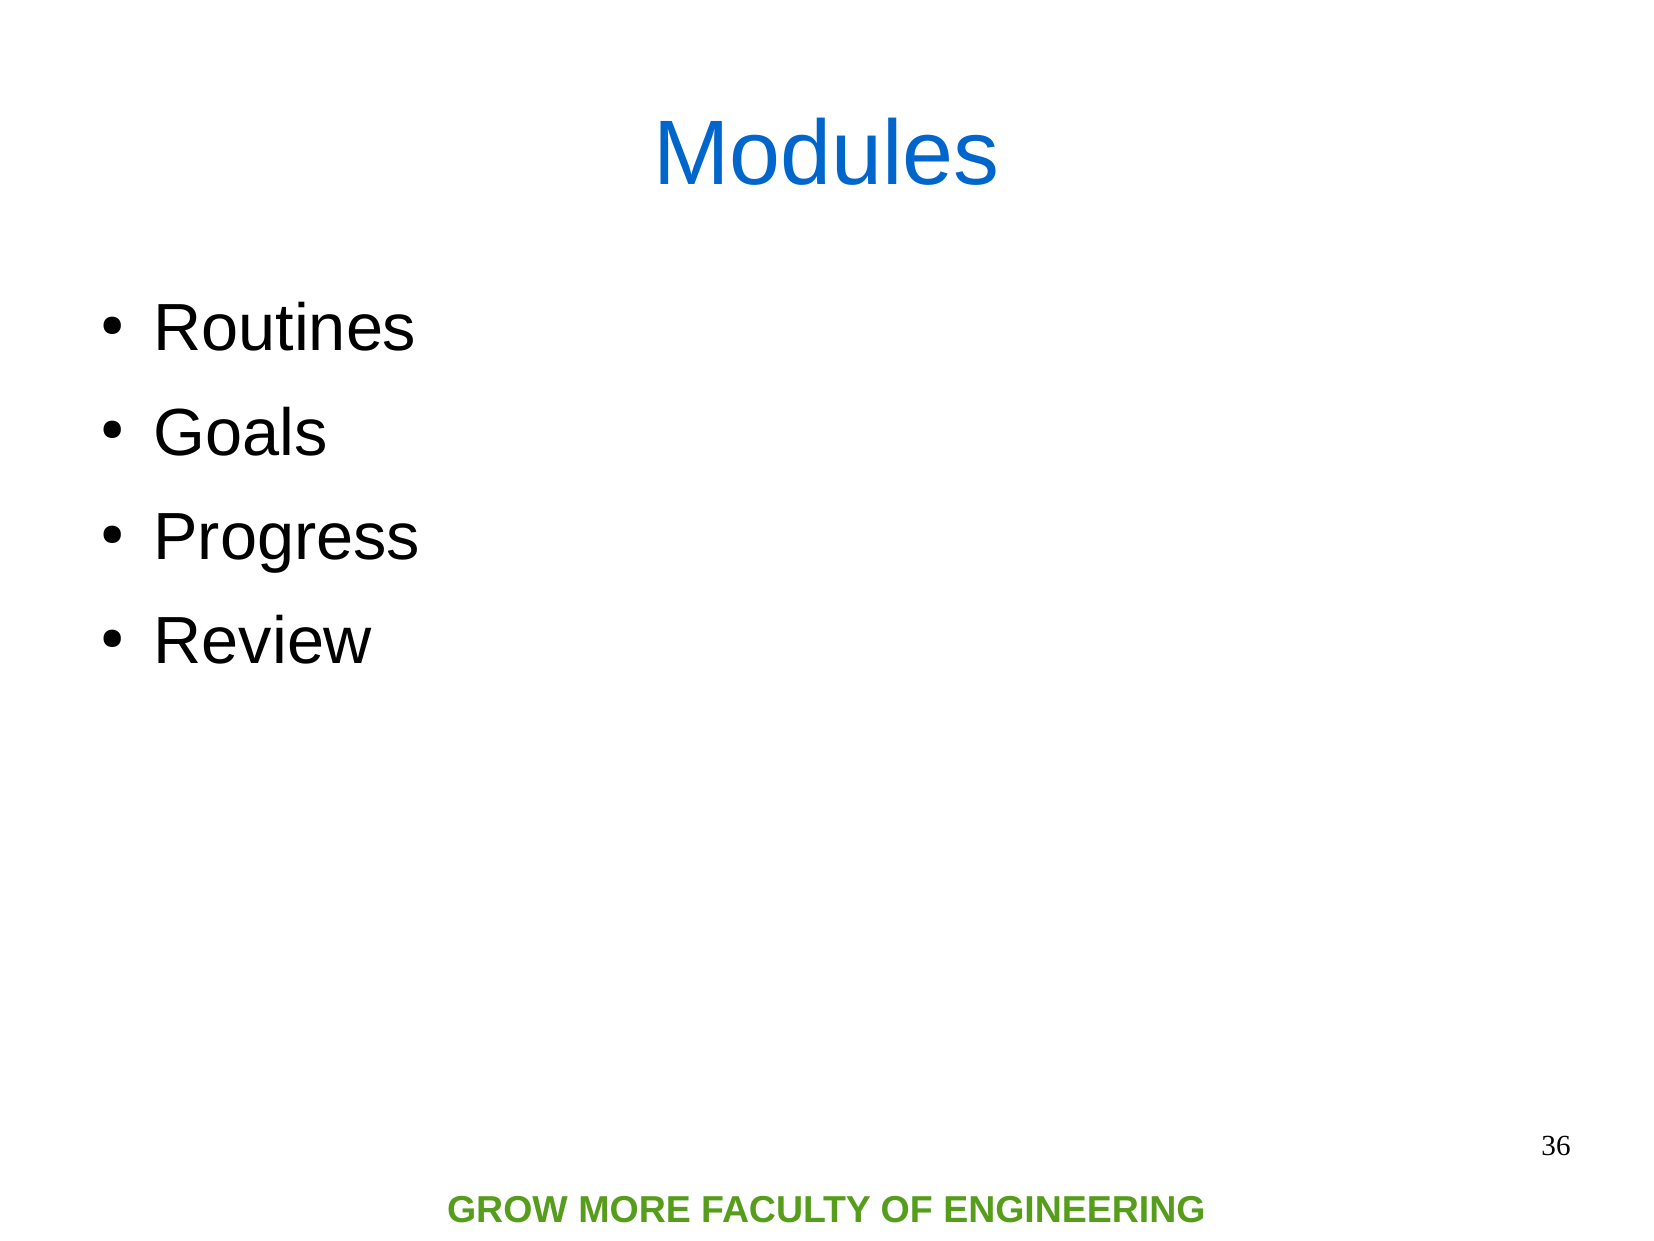

# Modules
Routines
Goals
Progress
Review
36